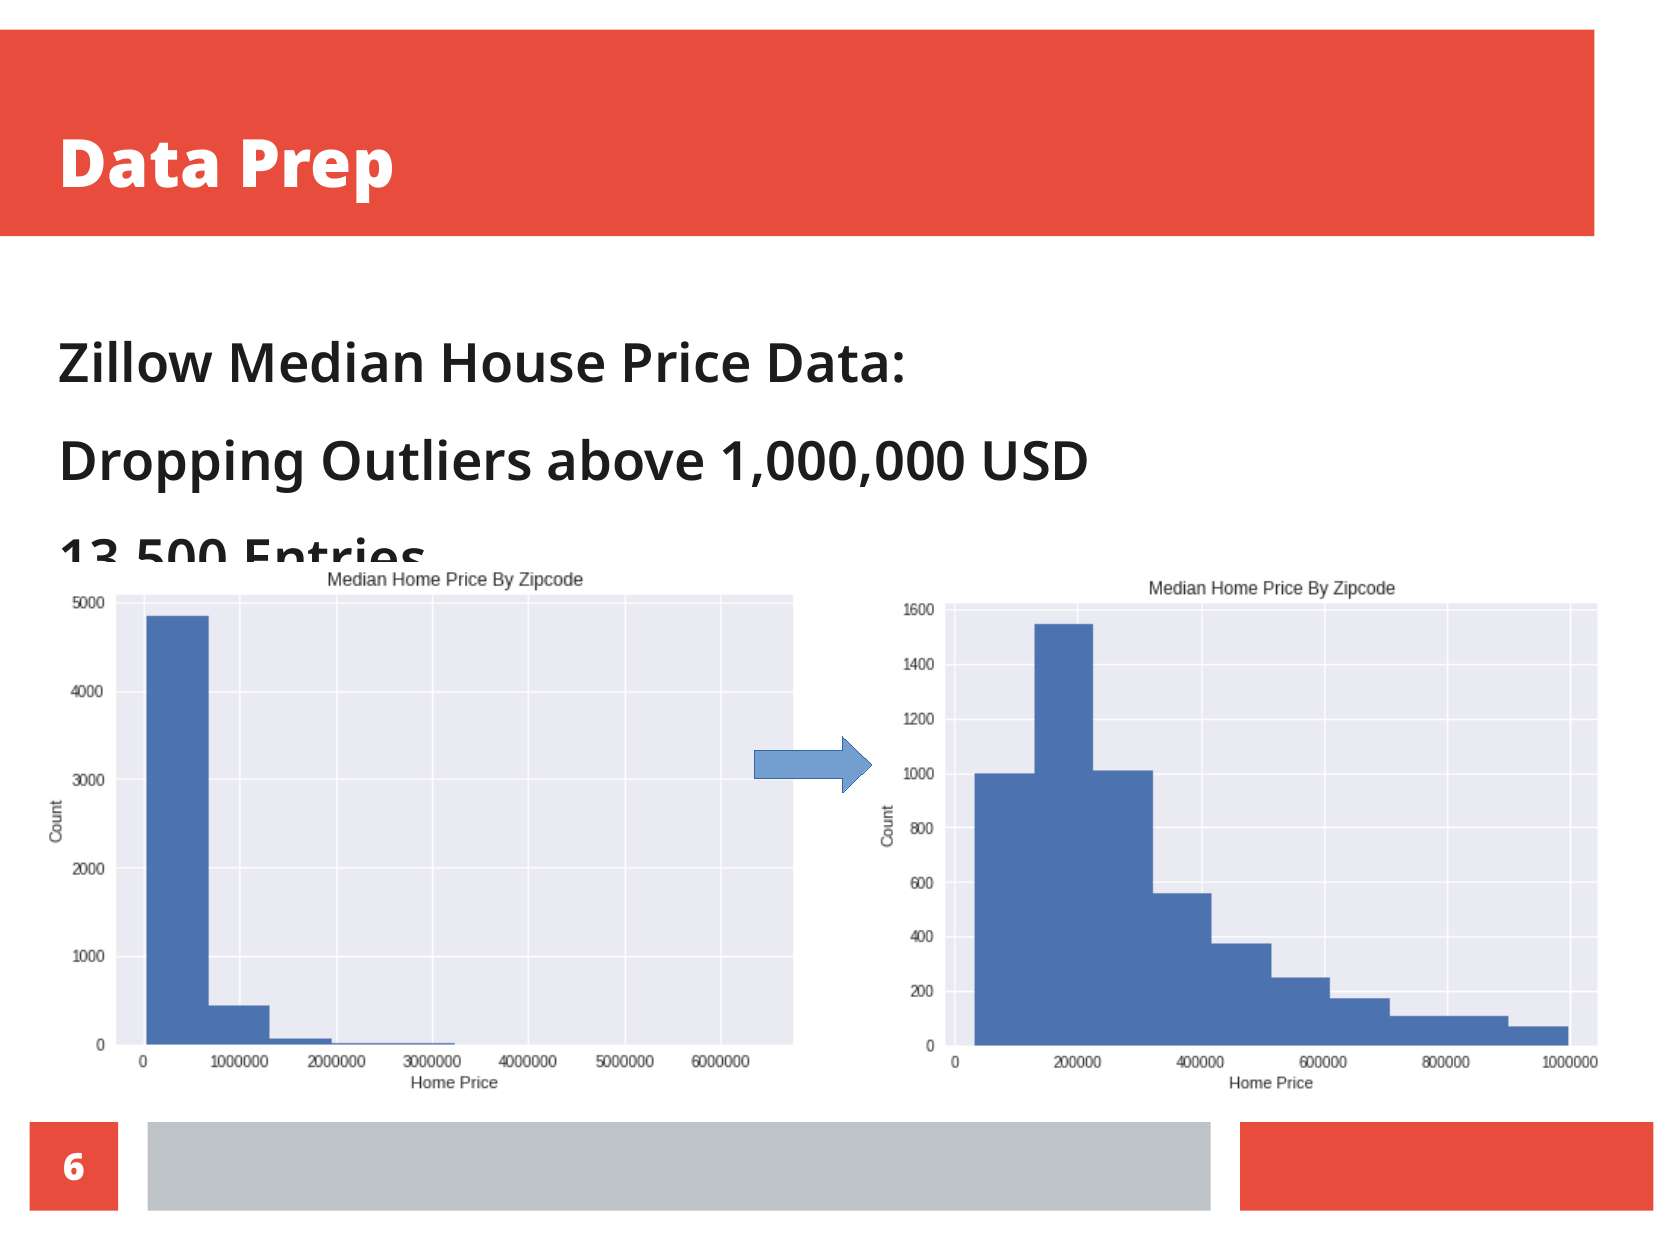

# Data Prep
Zillow Median House Price Data:
Dropping Outliers above 1,000,000 USD
13,500 Entries
6